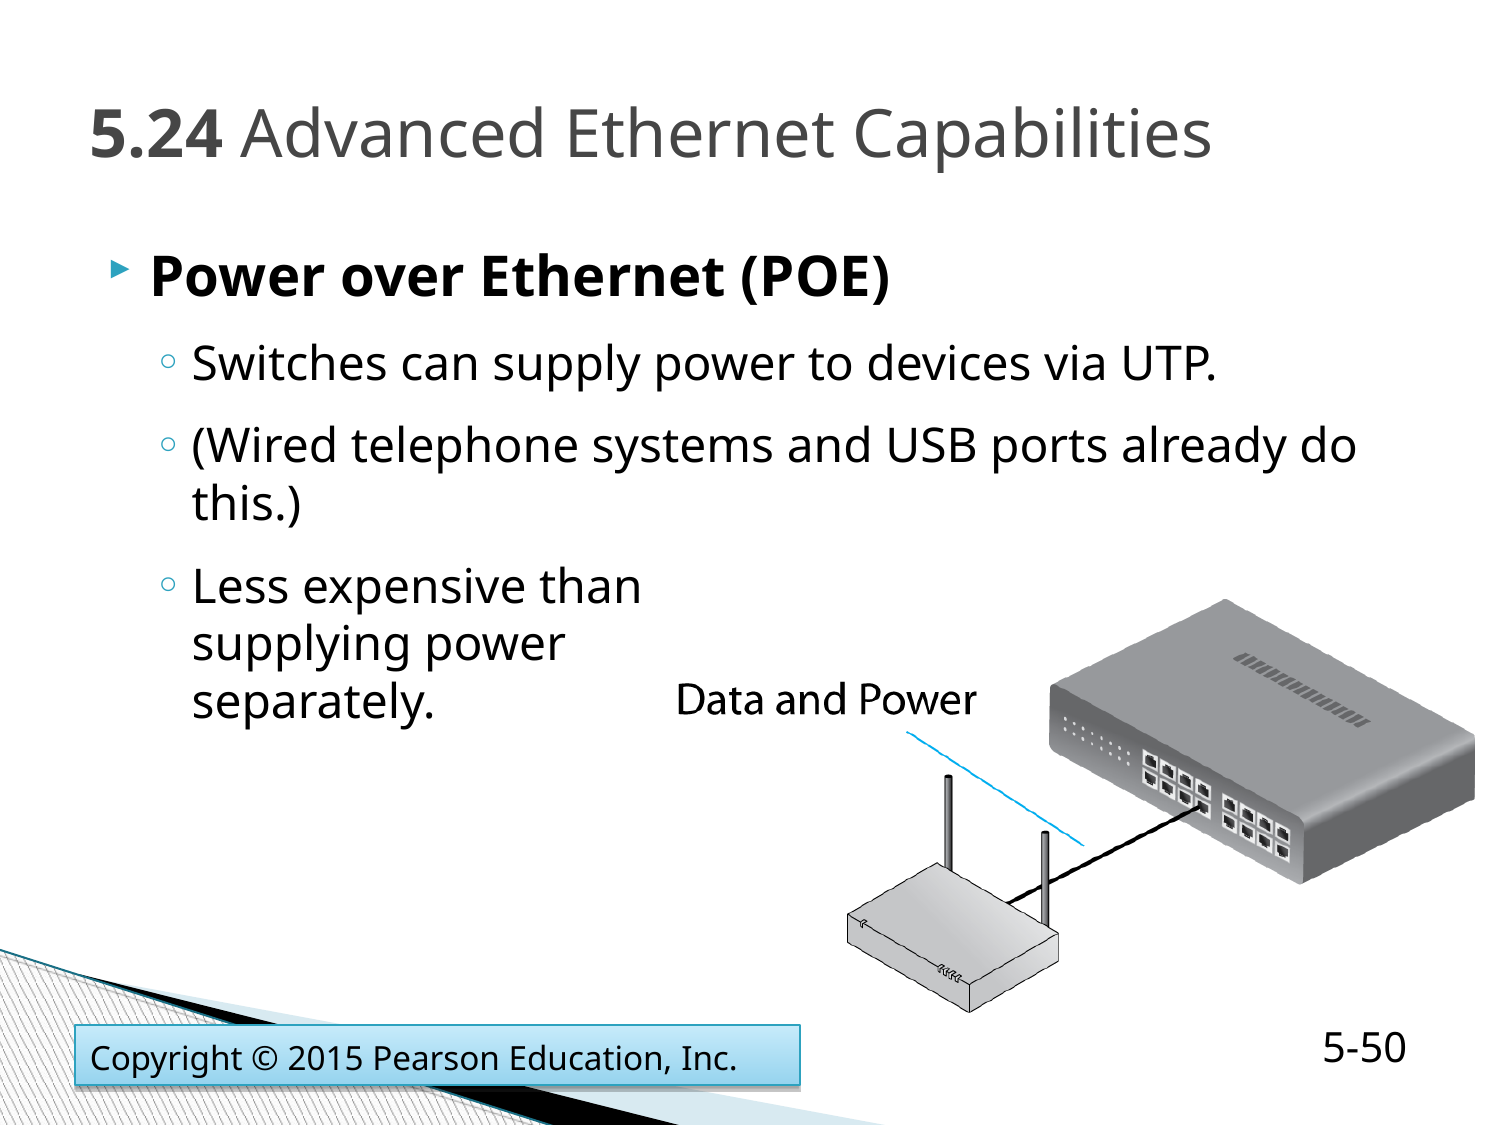

# 5.24 Advanced Ethernet Capabilities
Power over Ethernet (POE)
Switches can supply power to devices via UTP.
(Wired telephone systems and USB ports already do this.)
Less expensive than
supplying power
separately.
Copyright © 2015 Pearson Education, Inc.